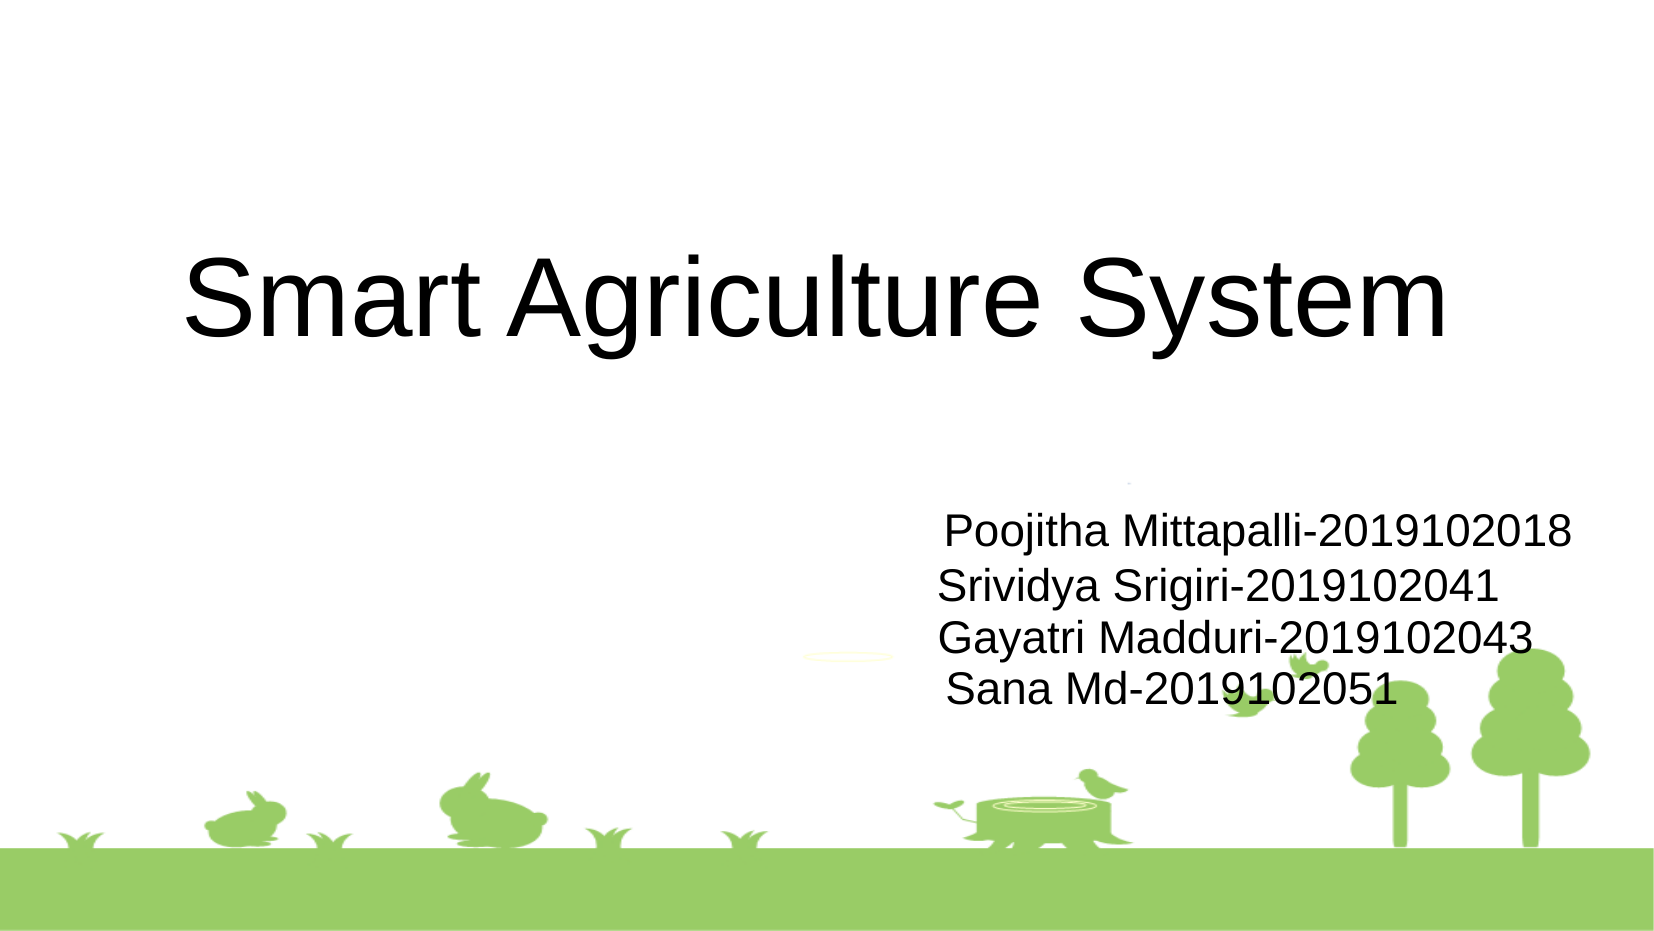

# Smart Agriculture System
 Poojitha Mittapalli-2019102018
 		 Srividya Srigiri-2019102041
 Gayatri Madduri-2019102043
 Sana Md-2019102051